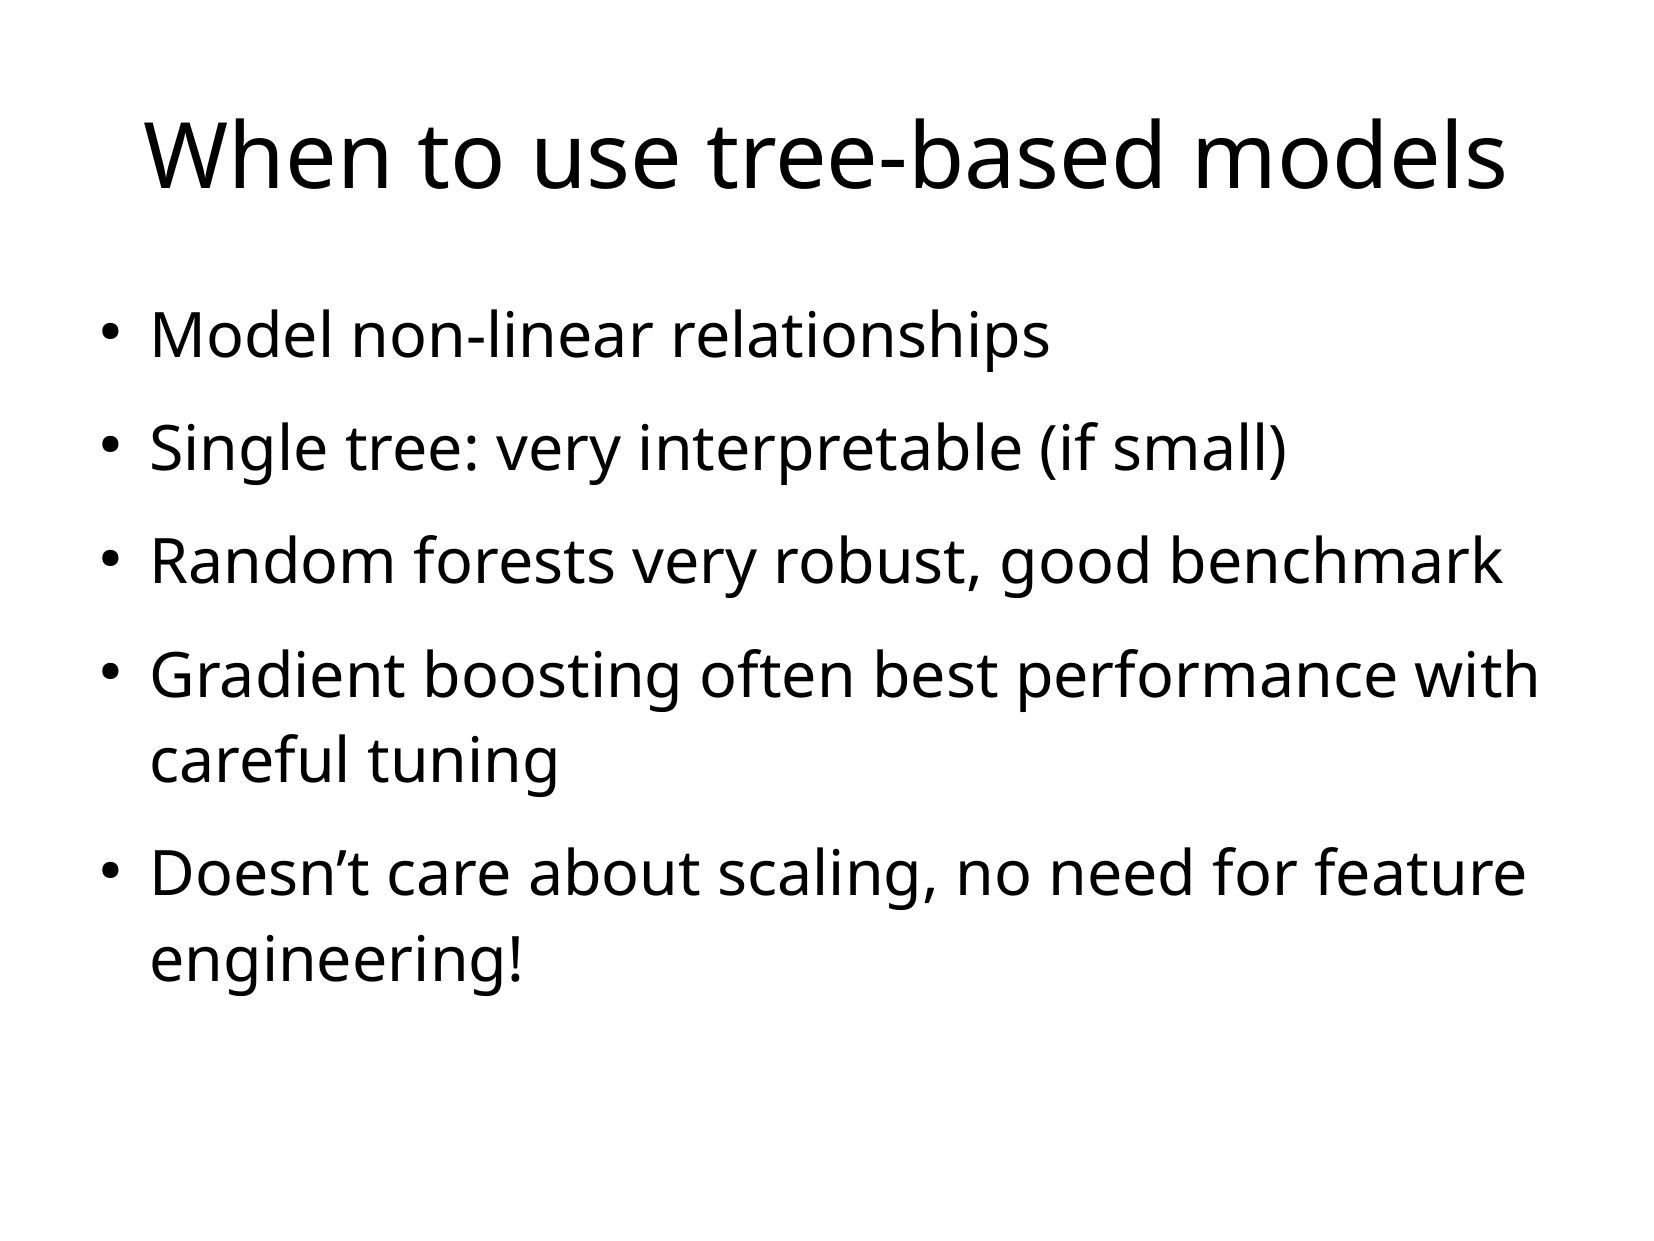

# When to use tree-based models
Model non-linear relationships
Single tree: very interpretable (if small)
Random forests very robust, good benchmark
Gradient boosting often best performance with careful tuning
Doesn’t care about scaling, no need for feature engineering!